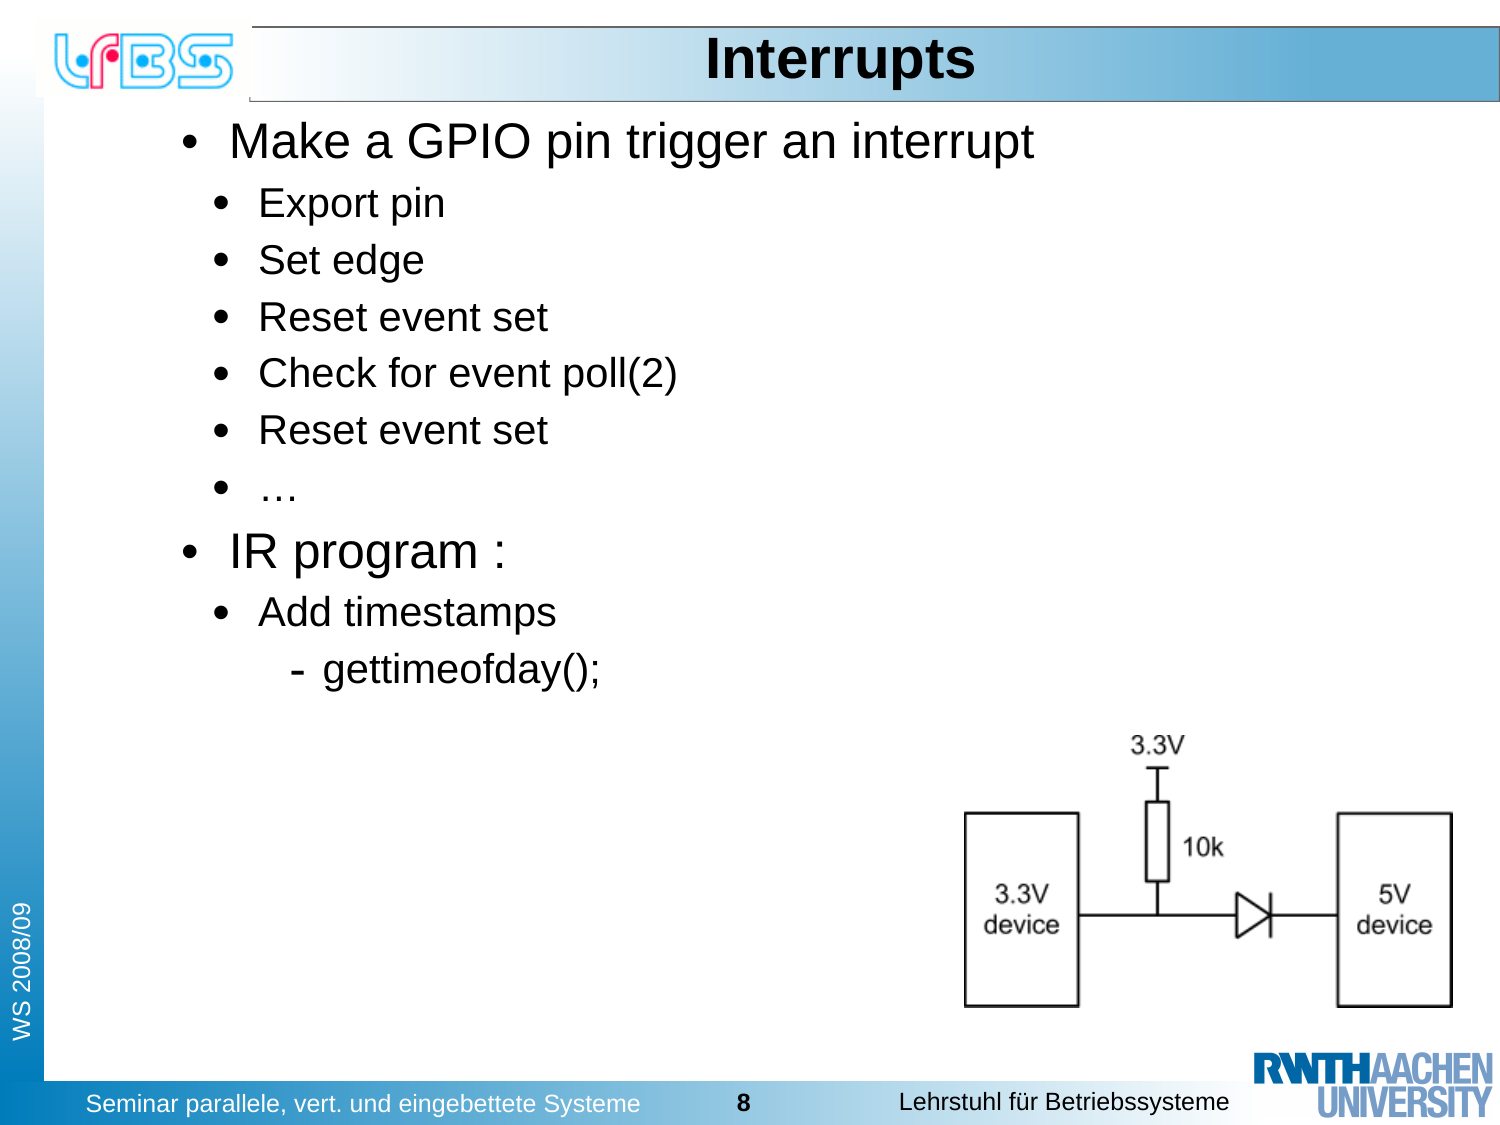

# Interrupts
Make a GPIO pin trigger an interrupt
Export pin
Set edge
Reset event set
Check for event poll(2)
Reset event set
…
IR program :
Add timestamps
gettimeofday();